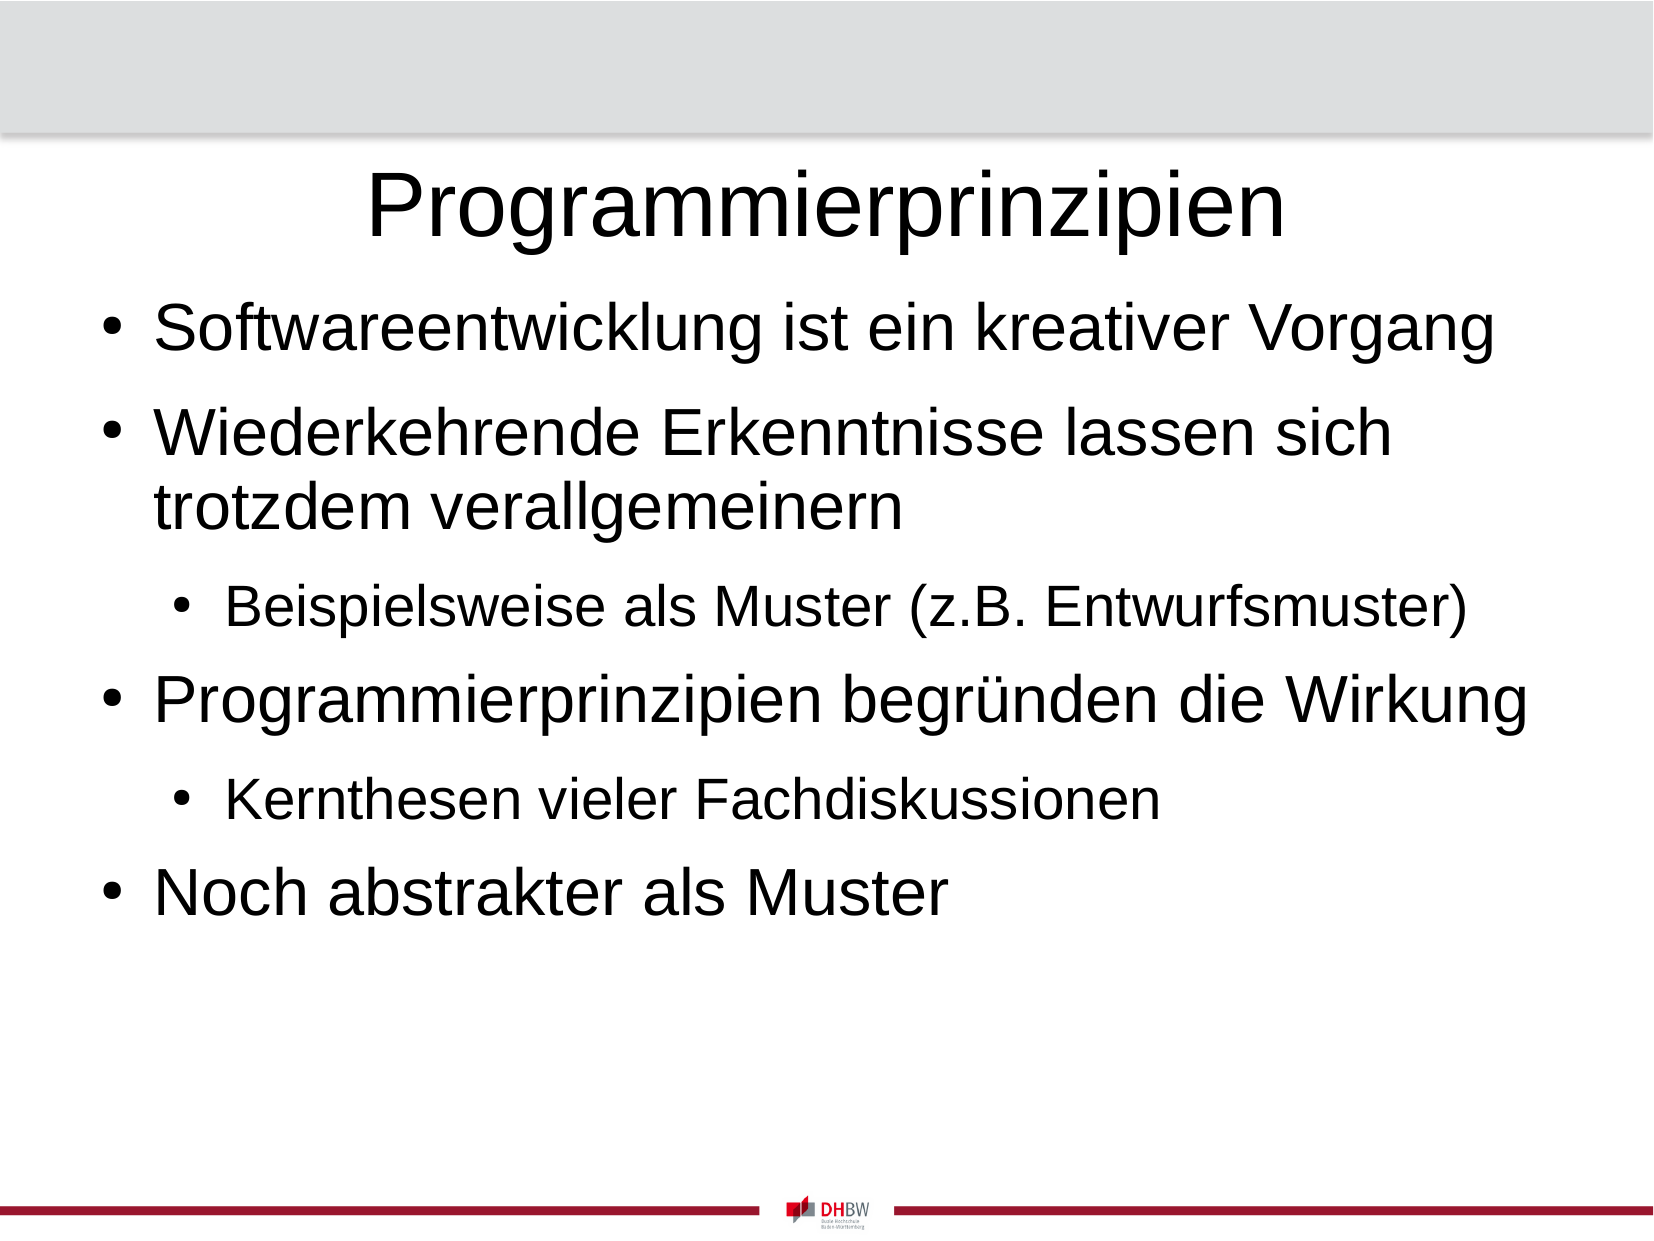

# Programmierprinzipien
Softwareentwicklung ist ein kreativer Vorgang
Wiederkehrende Erkenntnisse lassen sich trotzdem verallgemeinern
Beispielsweise als Muster (z.B. Entwurfsmuster)
Programmierprinzipien begründen die Wirkung
Kernthesen vieler Fachdiskussionen
Noch abstrakter als Muster